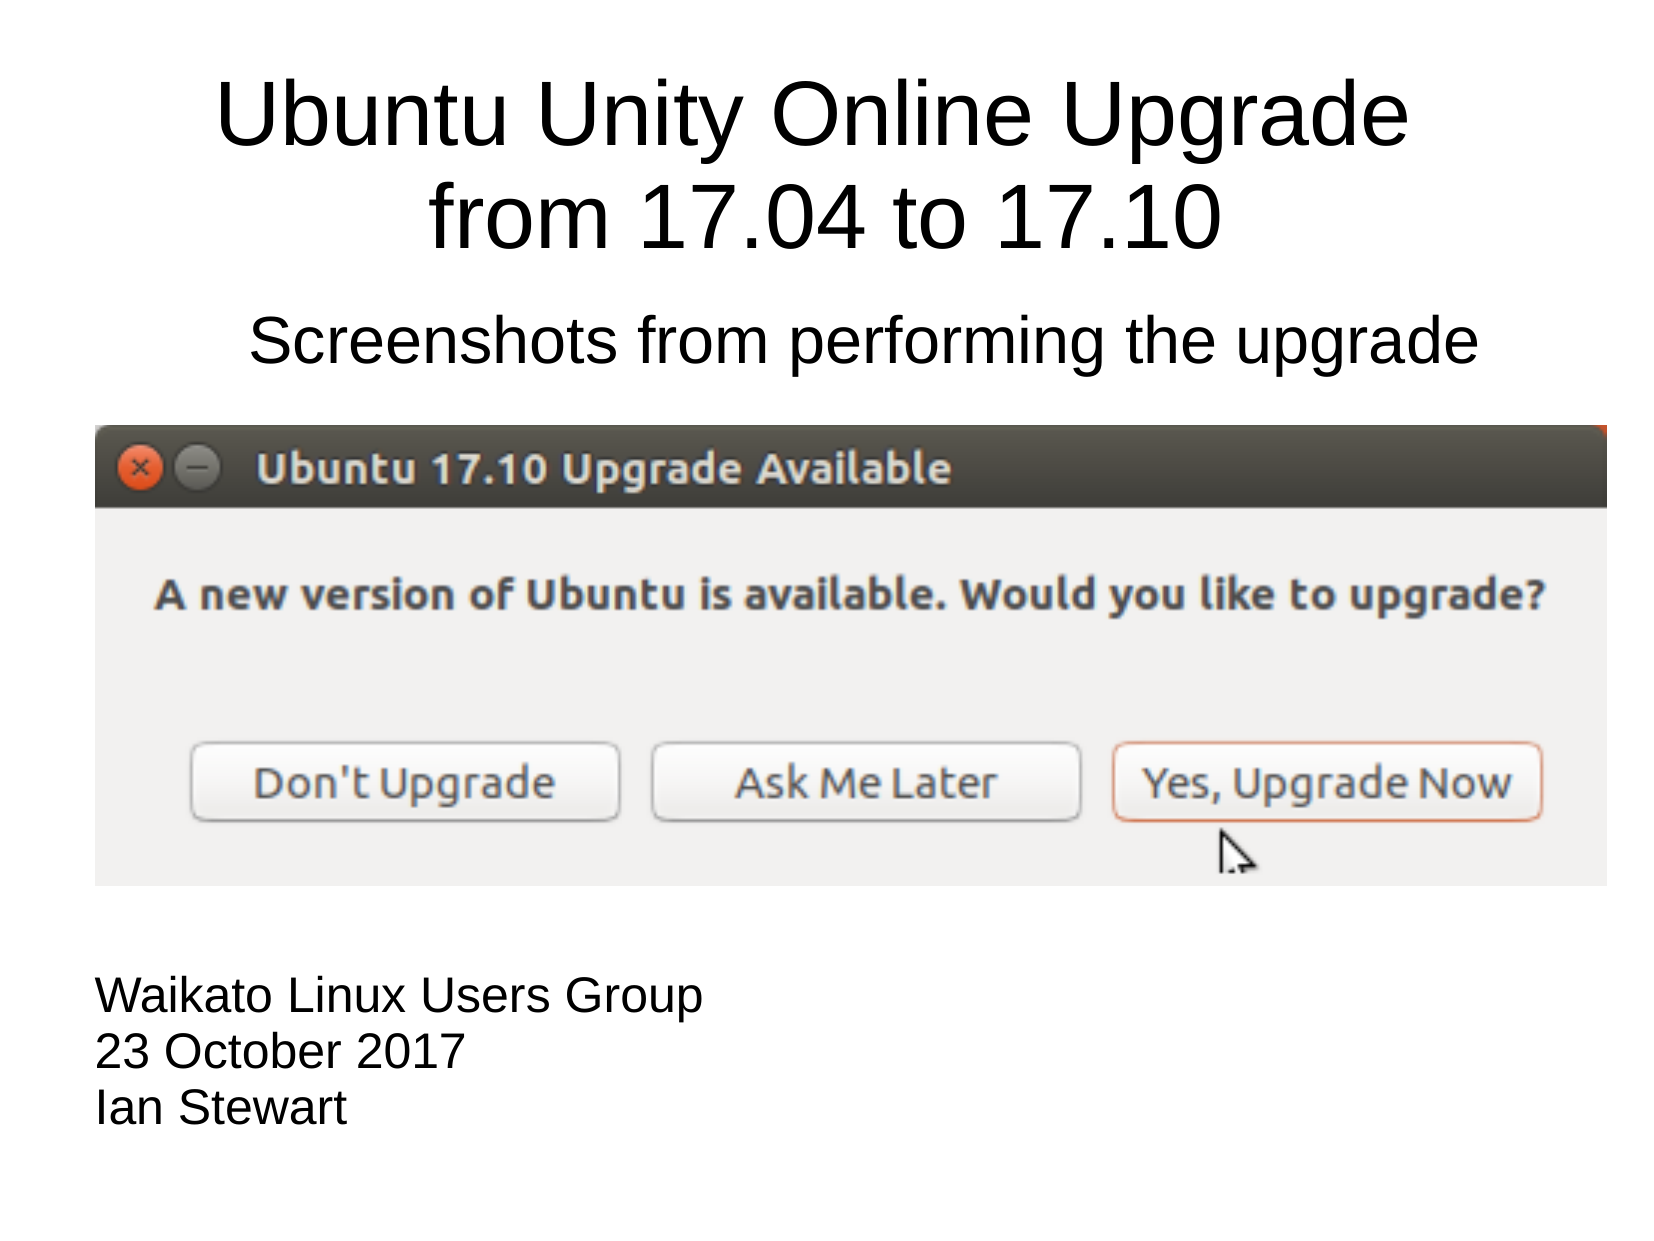

# Ubuntu Unity Online Upgrade from 17.04 to 17.10
Screenshots from performing the upgrade
Waikato Linux Users Group
23 October 2017
Ian Stewart